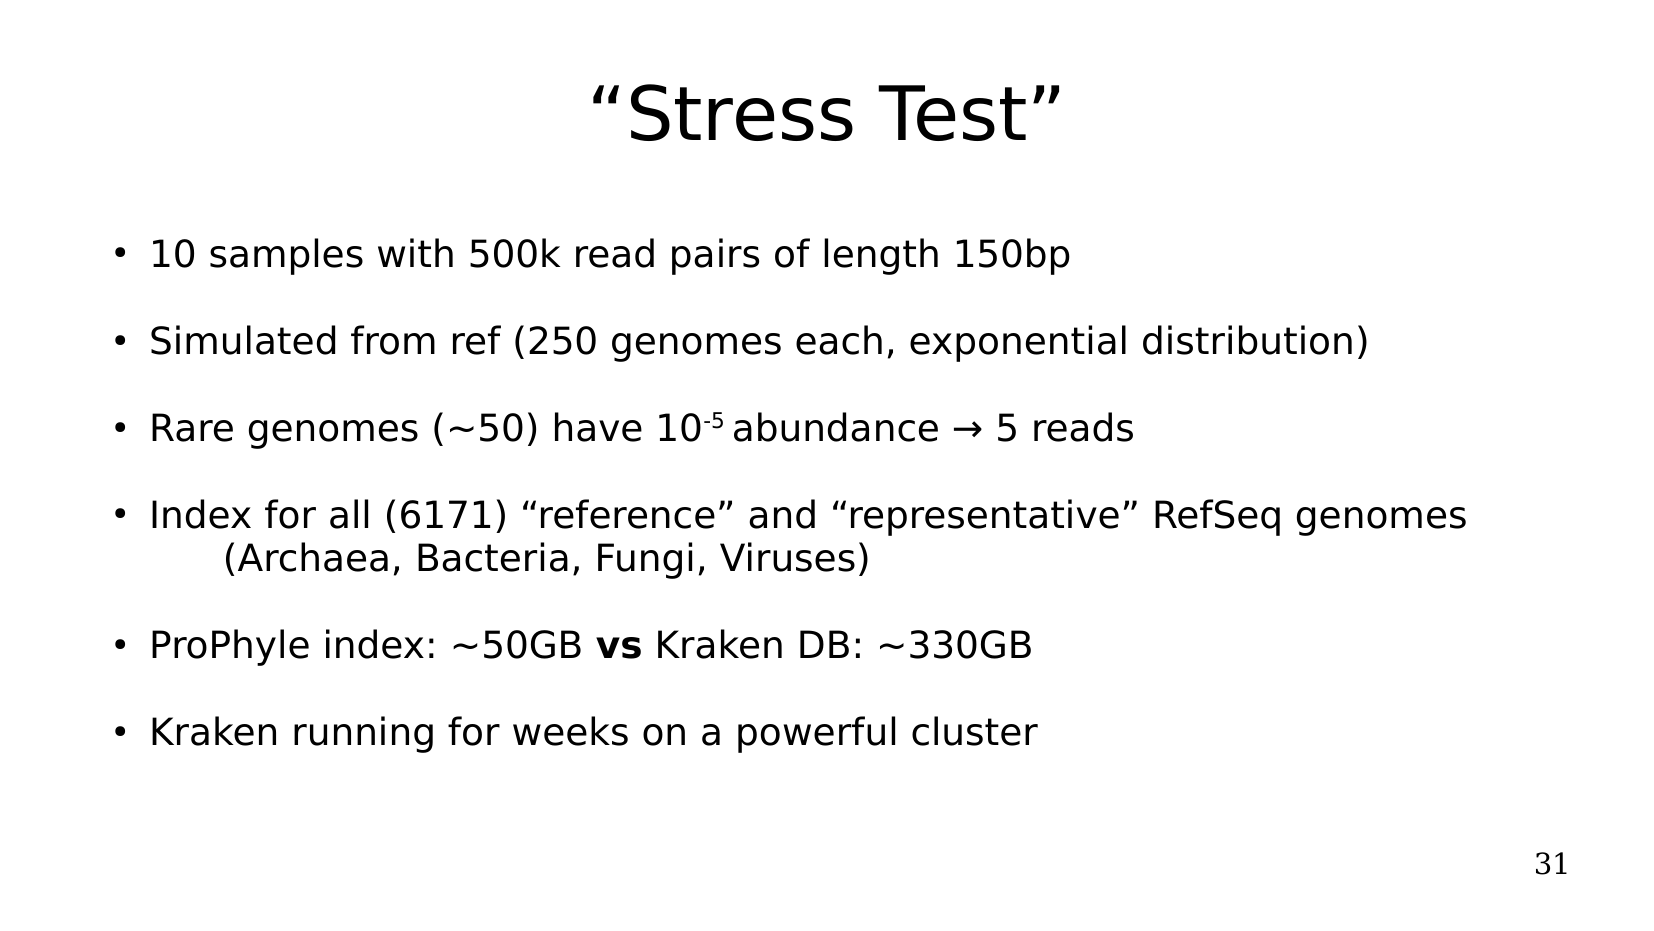

# “Stress Test”
10 samples with 500k read pairs of length 150bp
Simulated from ref (250 genomes each, exponential distribution)
Rare genomes (~50) have 10-5 abundance → 5 reads
Index for all (6171) “reference” and “representative” RefSeq genomes
	(Archaea, Bacteria, Fungi, Viruses)
ProPhyle index: ~50GB vs Kraken DB: ~330GB
Kraken running for weeks on a powerful cluster
31